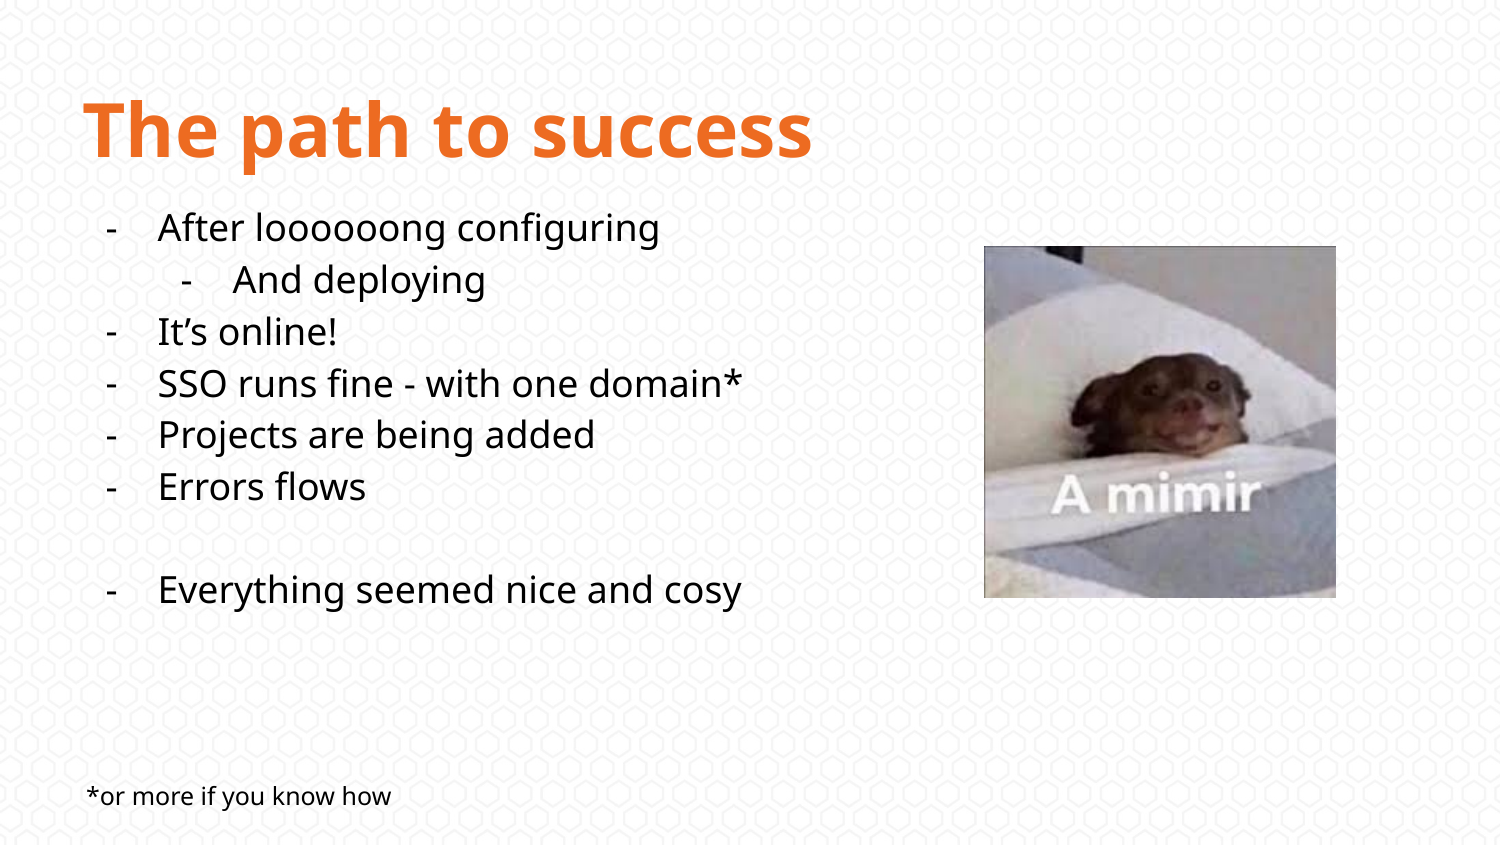

The path to success
# After loooooong configuring
And deploying
It’s online!
SSO runs fine - with one domain*
Projects are being added
Errors flows
Everything seemed nice and cosy
*or more if you know how